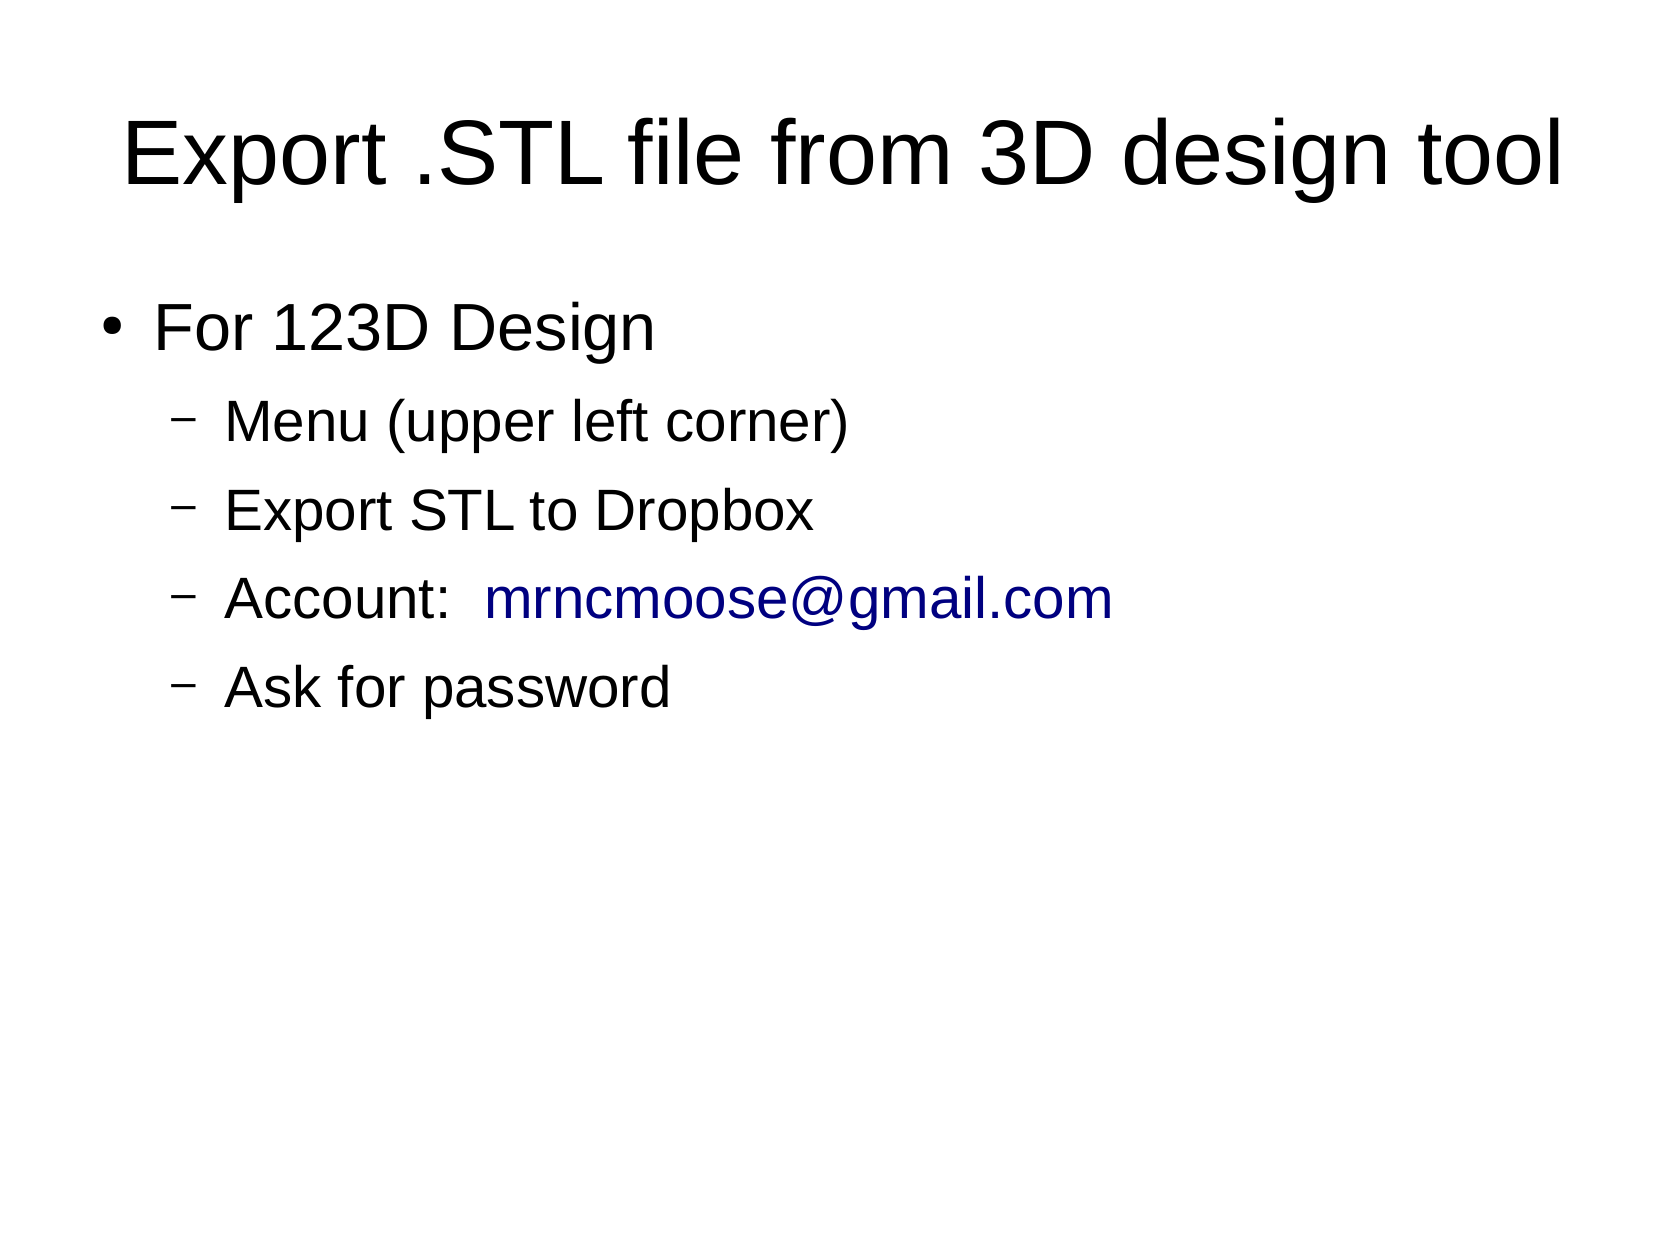

# Export .STL file from 3D design tool
For 123D Design
Menu (upper left corner)
Export STL to Dropbox
Account: mrncmoose@gmail.com
Ask for password